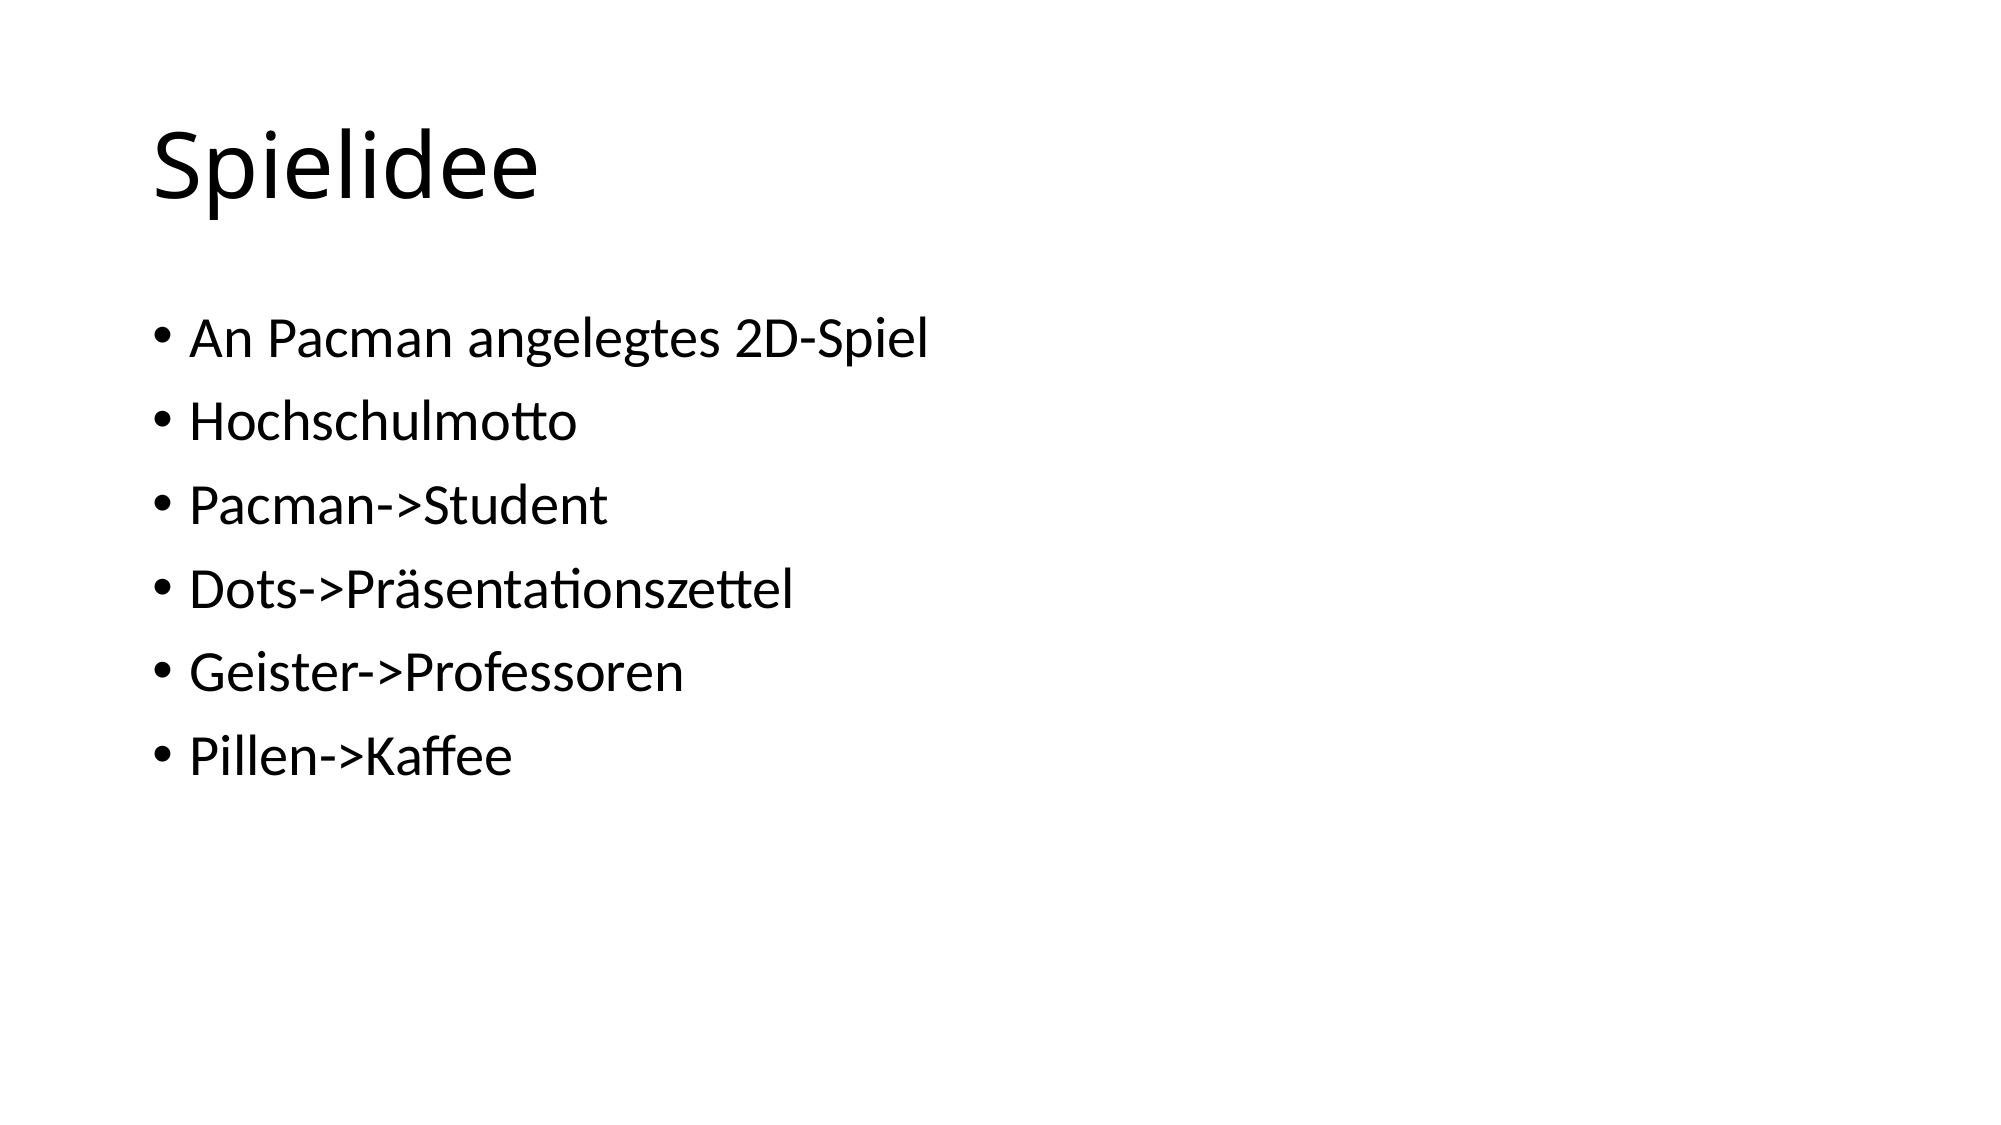

# Spielidee
An Pacman angelegtes 2D-Spiel
Hochschulmotto
Pacman->Student
Dots->Präsentationszettel
Geister->Professoren
Pillen->Kaffee